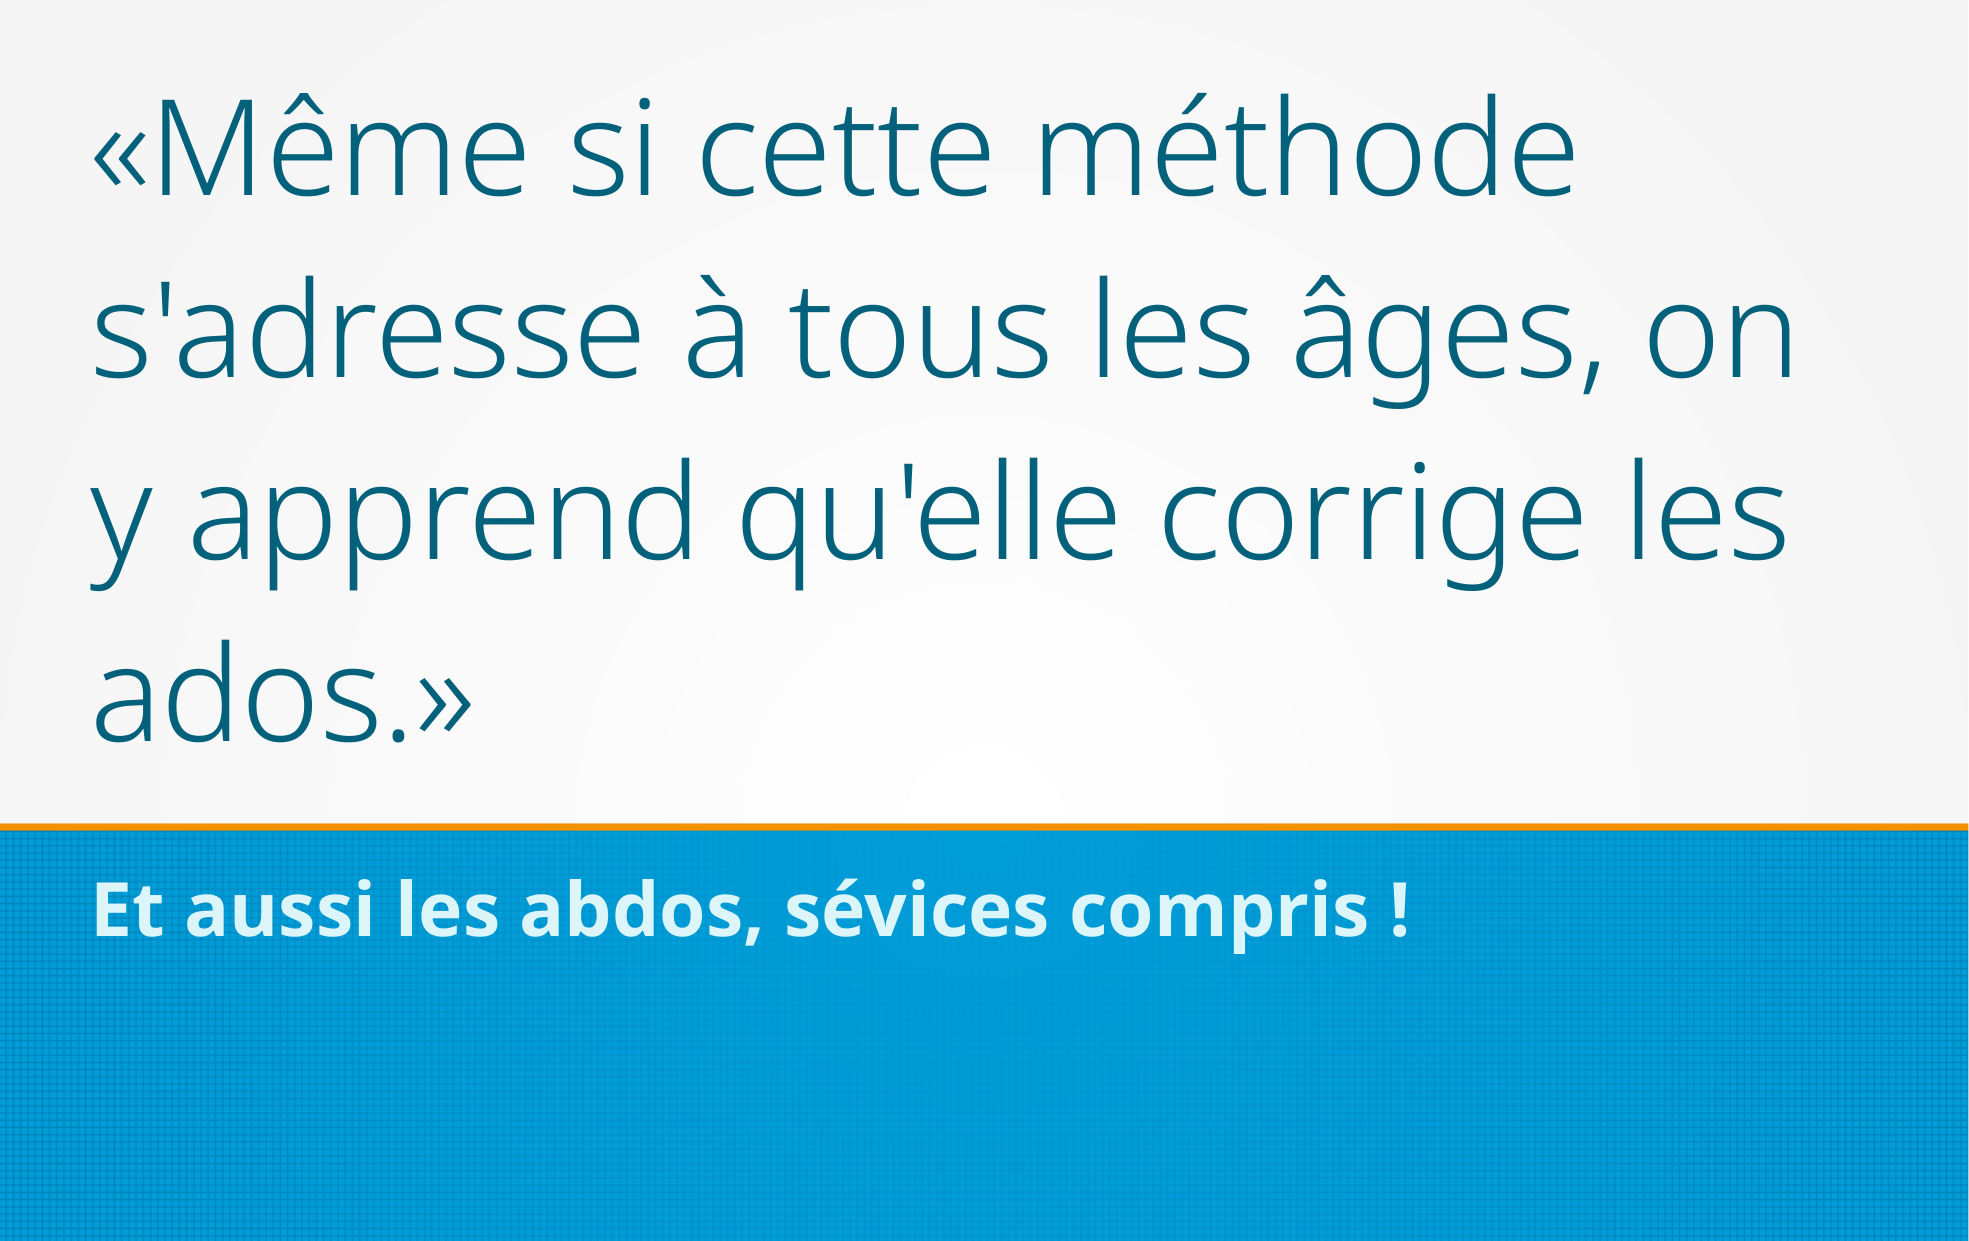

# «Même si cette méthode s'adresse à tous les âges, on y apprend qu'elle corrige les ados.»
Et aussi les abdos, sévices compris !